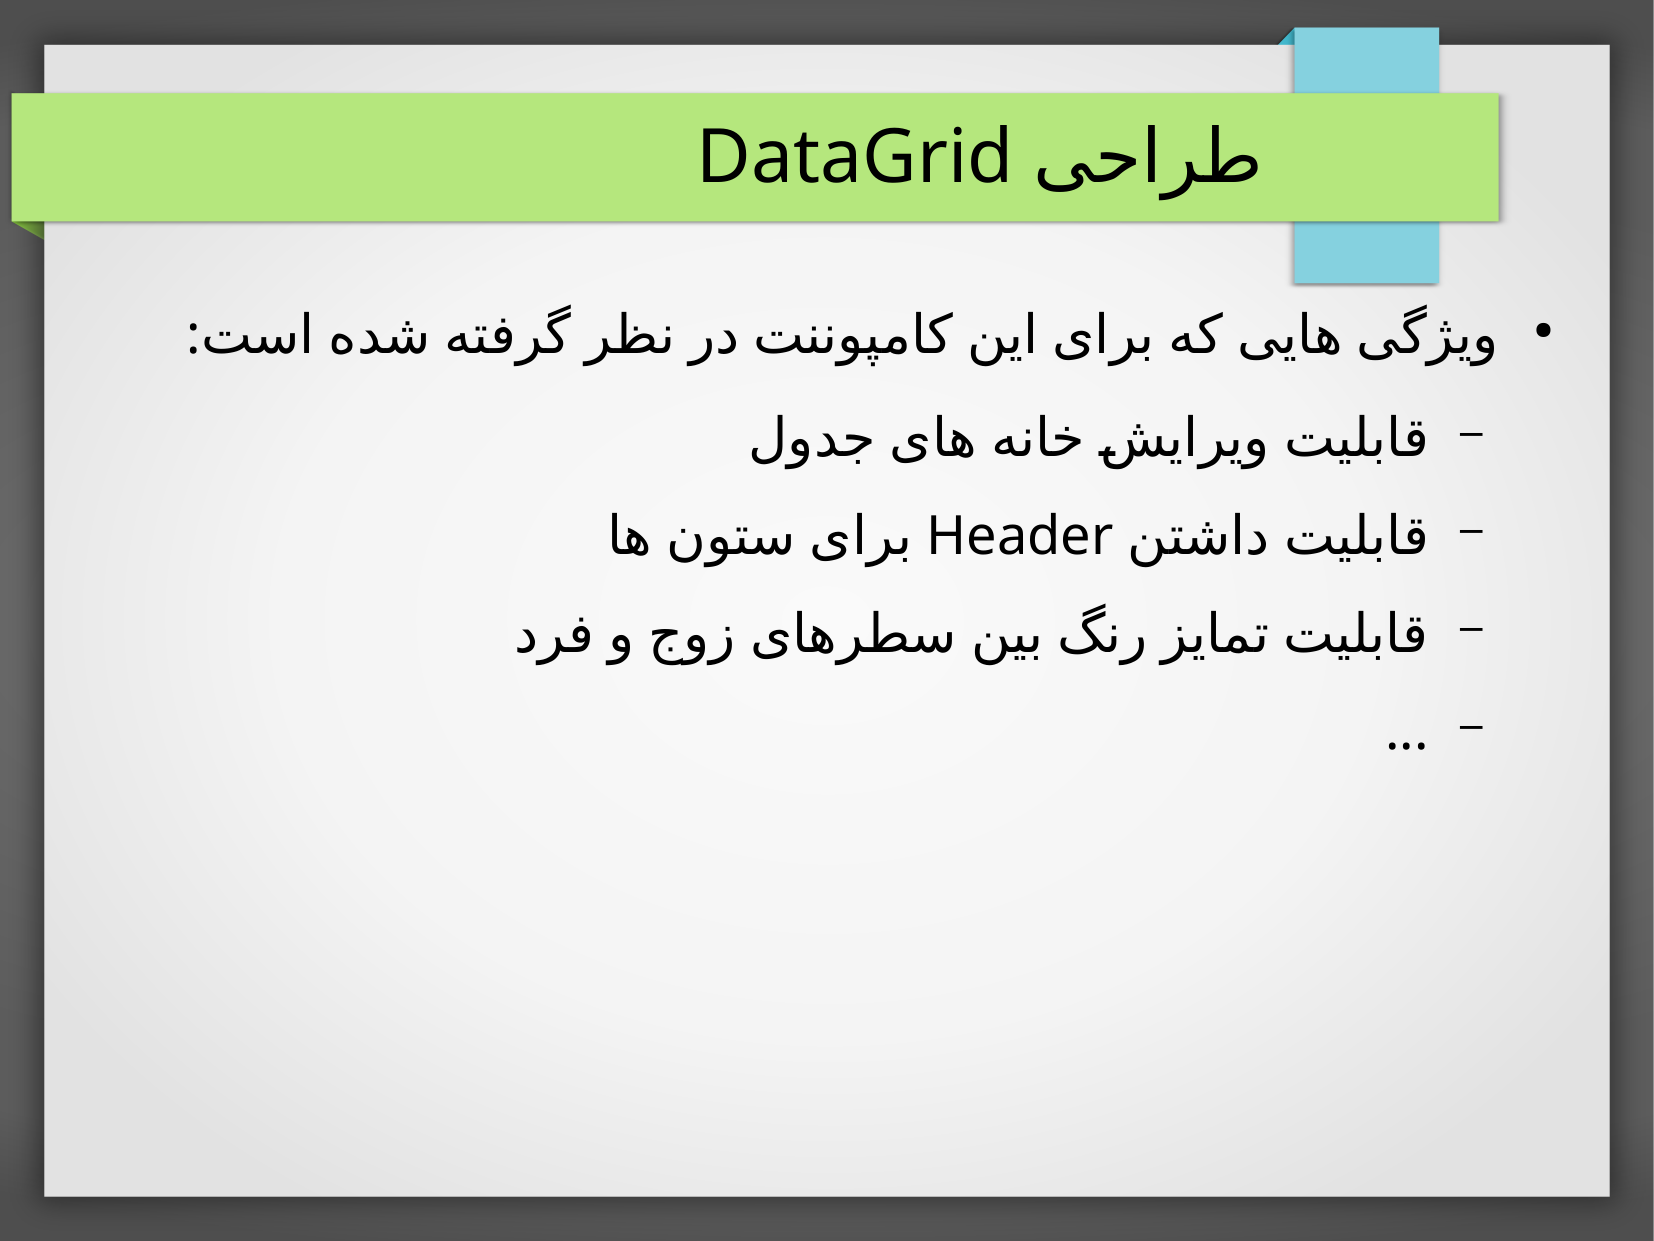

# طراحی DataGrid
ويژگی هایی که برای این کامپوننت در نظر گرفته شده است:
قابلیت ویرایش خانه های جدول
قابلیت داشتن Header برای ستون ها
قابلیت تمایز رنگ بین سطرهای زوج و فرد
...